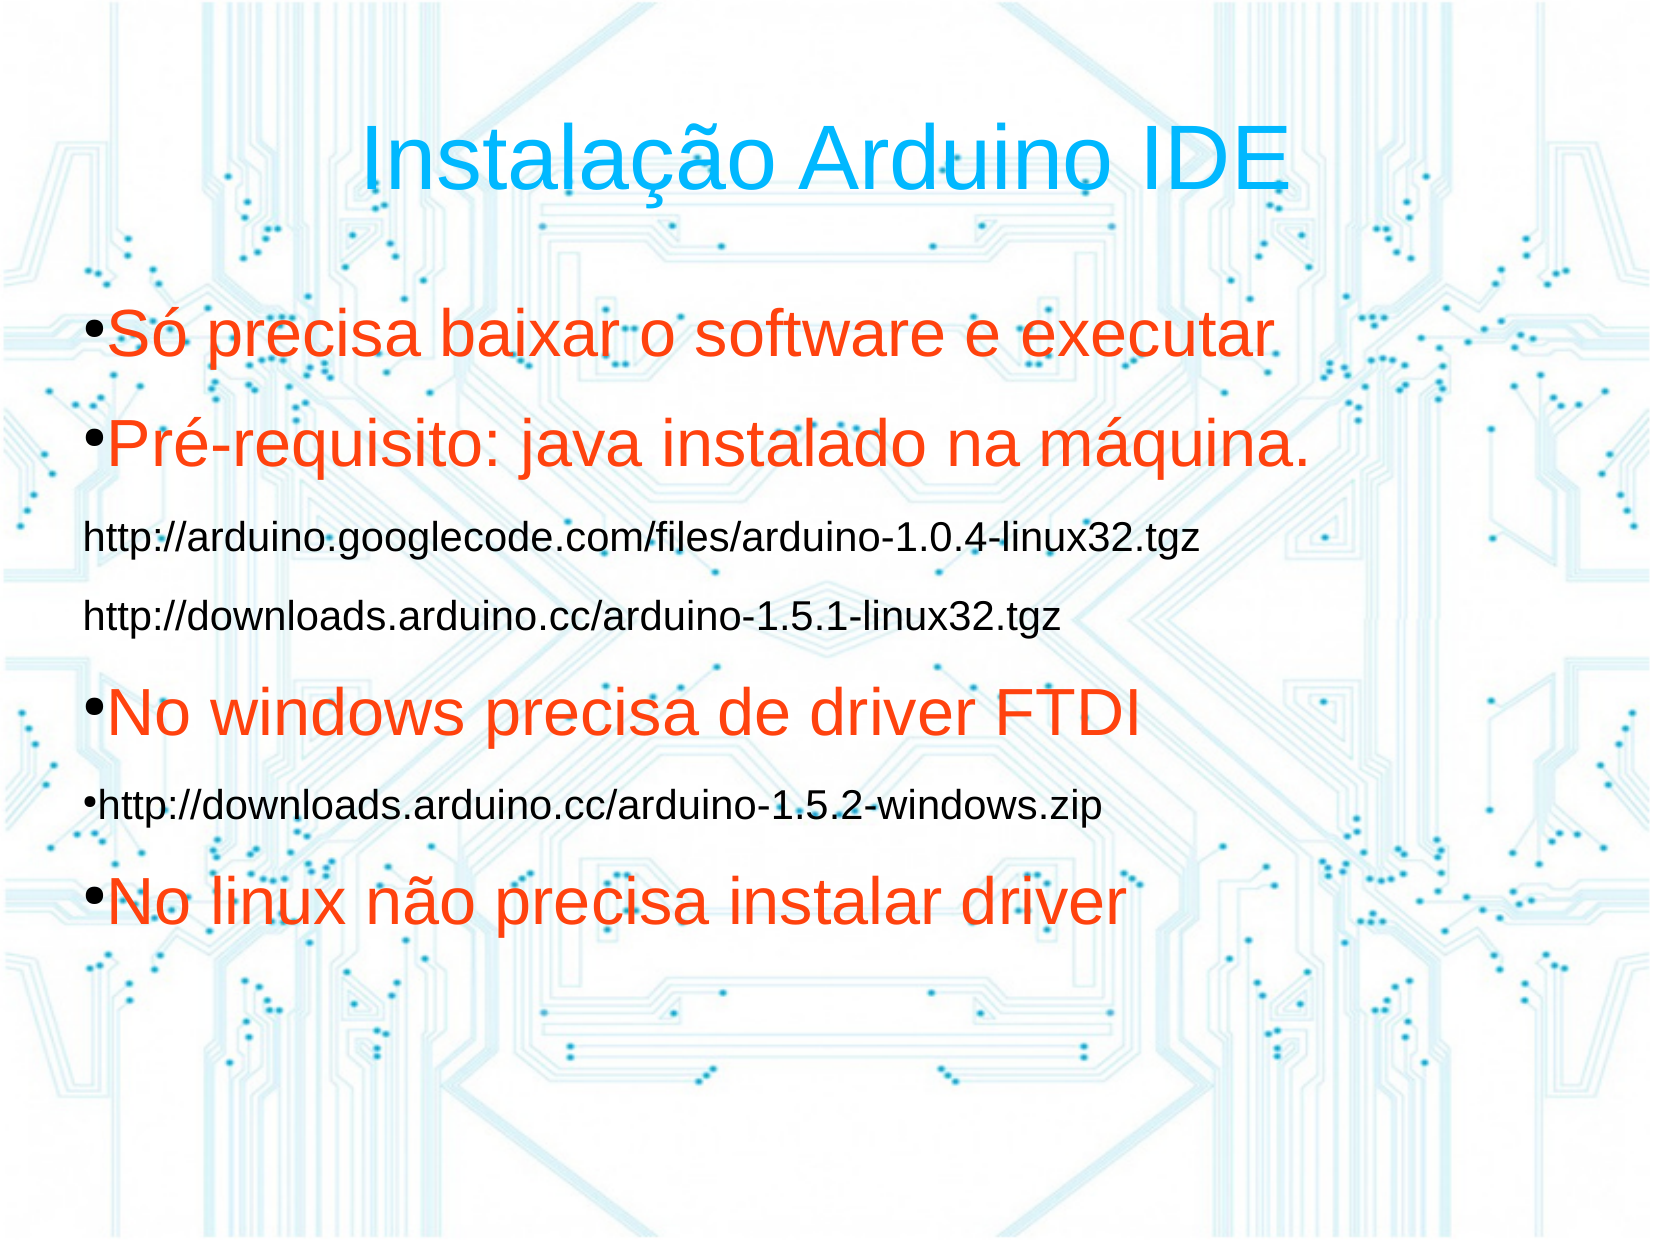

# Instalação Arduino IDE
Só precisa baixar o software e executar
Pré-requisito: java instalado na máquina.
http://arduino.googlecode.com/files/arduino-1.0.4-linux32.tgz
http://downloads.arduino.cc/arduino-1.5.1-linux32.tgz
No windows precisa de driver FTDI
http://downloads.arduino.cc/arduino-1.5.2-windows.zip
No linux não precisa instalar driver